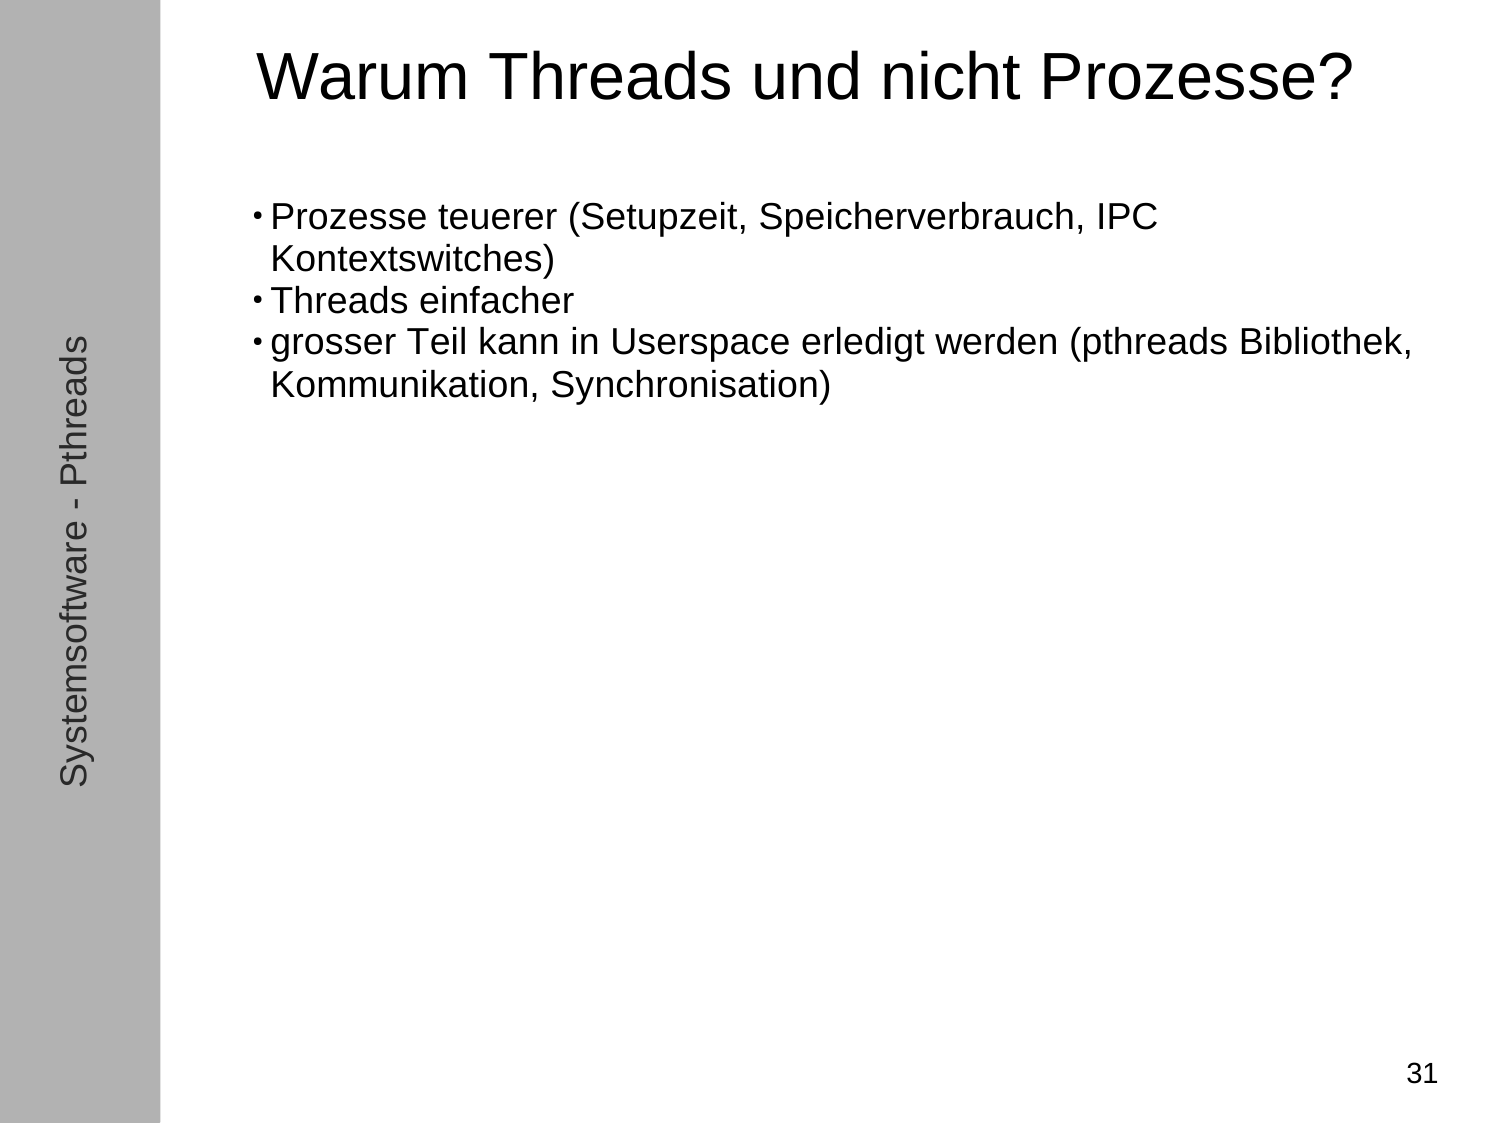

Warum Threads und nicht Prozesse?
Prozesse teuerer (Setupzeit, Speicherverbrauch, IPC Kontextswitches)
Threads einfacher
grosser Teil kann in Userspace erledigt werden (pthreads Bibliothek, Kommunikation, Synchronisation)
Systemsoftware - Pthreads